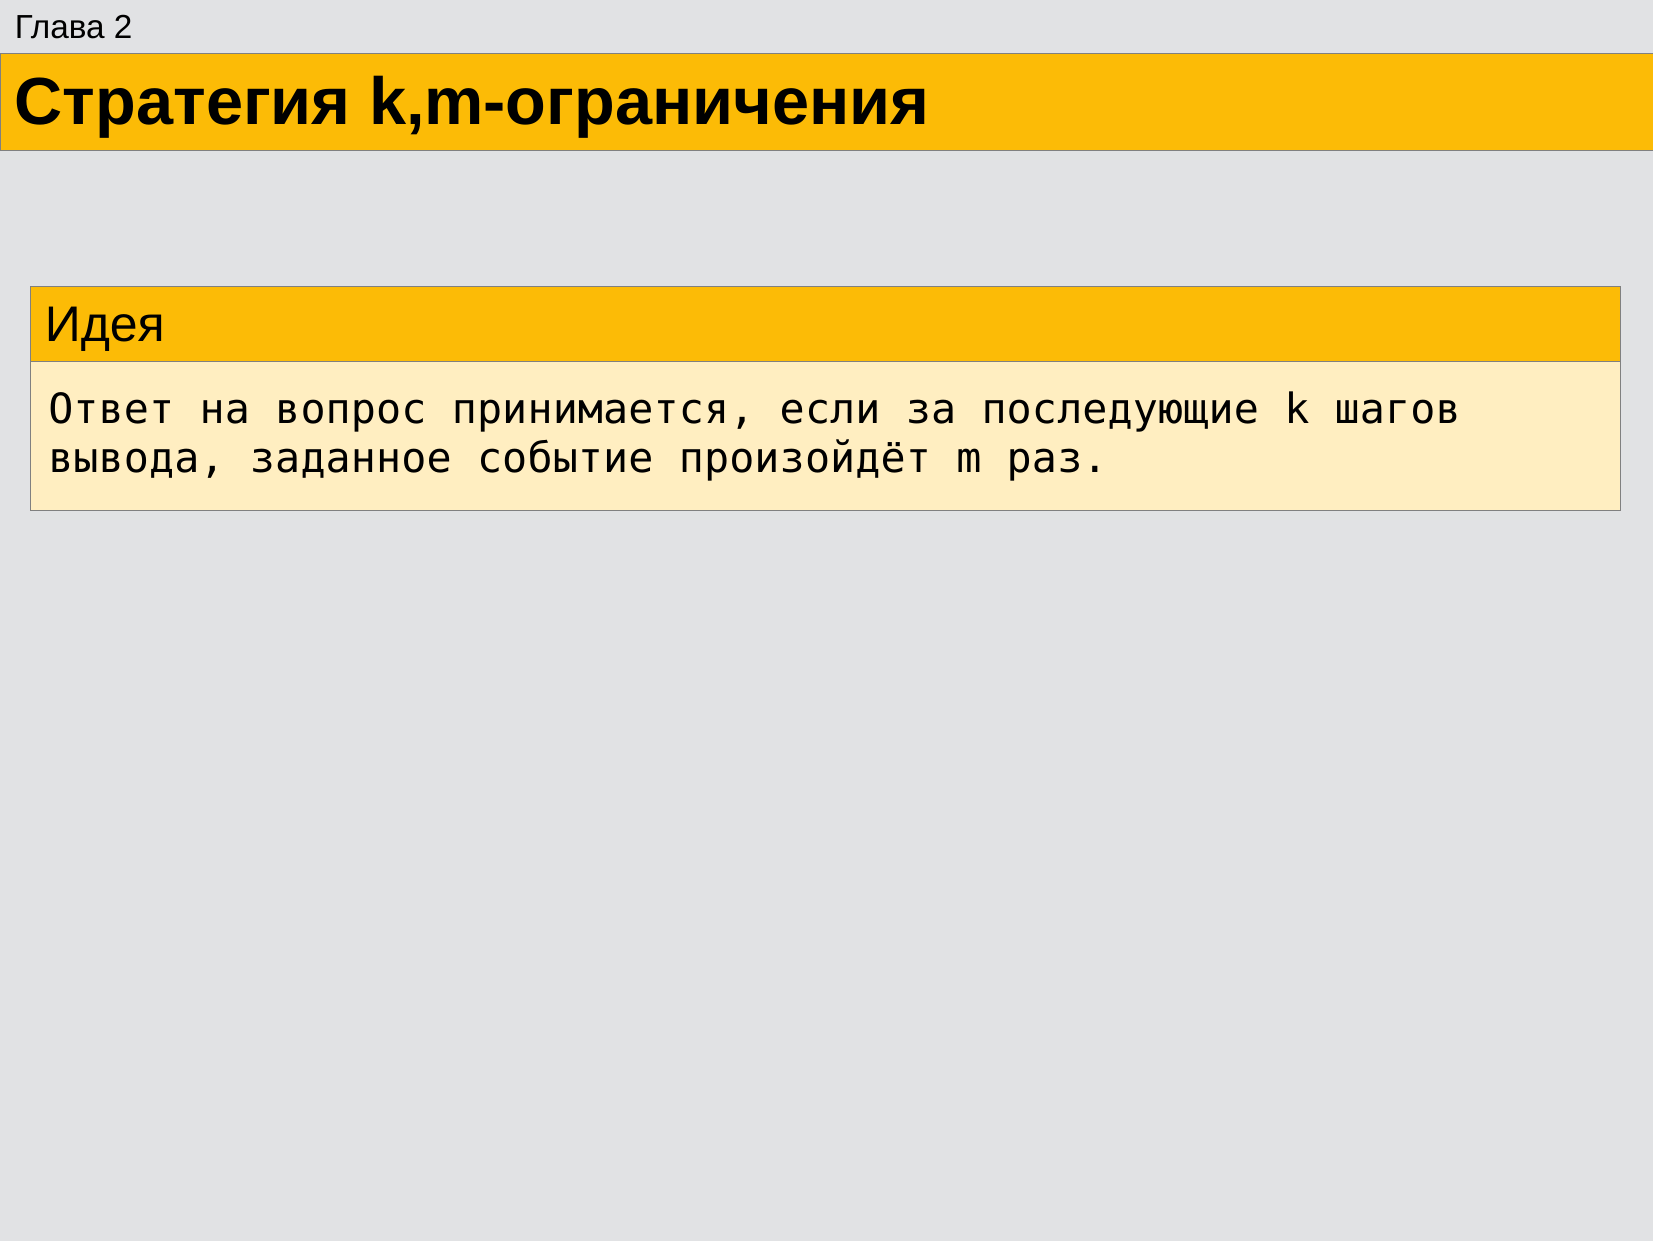

Глава 2
Стратегия k,m-ограничения
Идея
Ответ на вопрос принимается, если за последующие k шагов вывода, заданное событие произойдёт m раз.